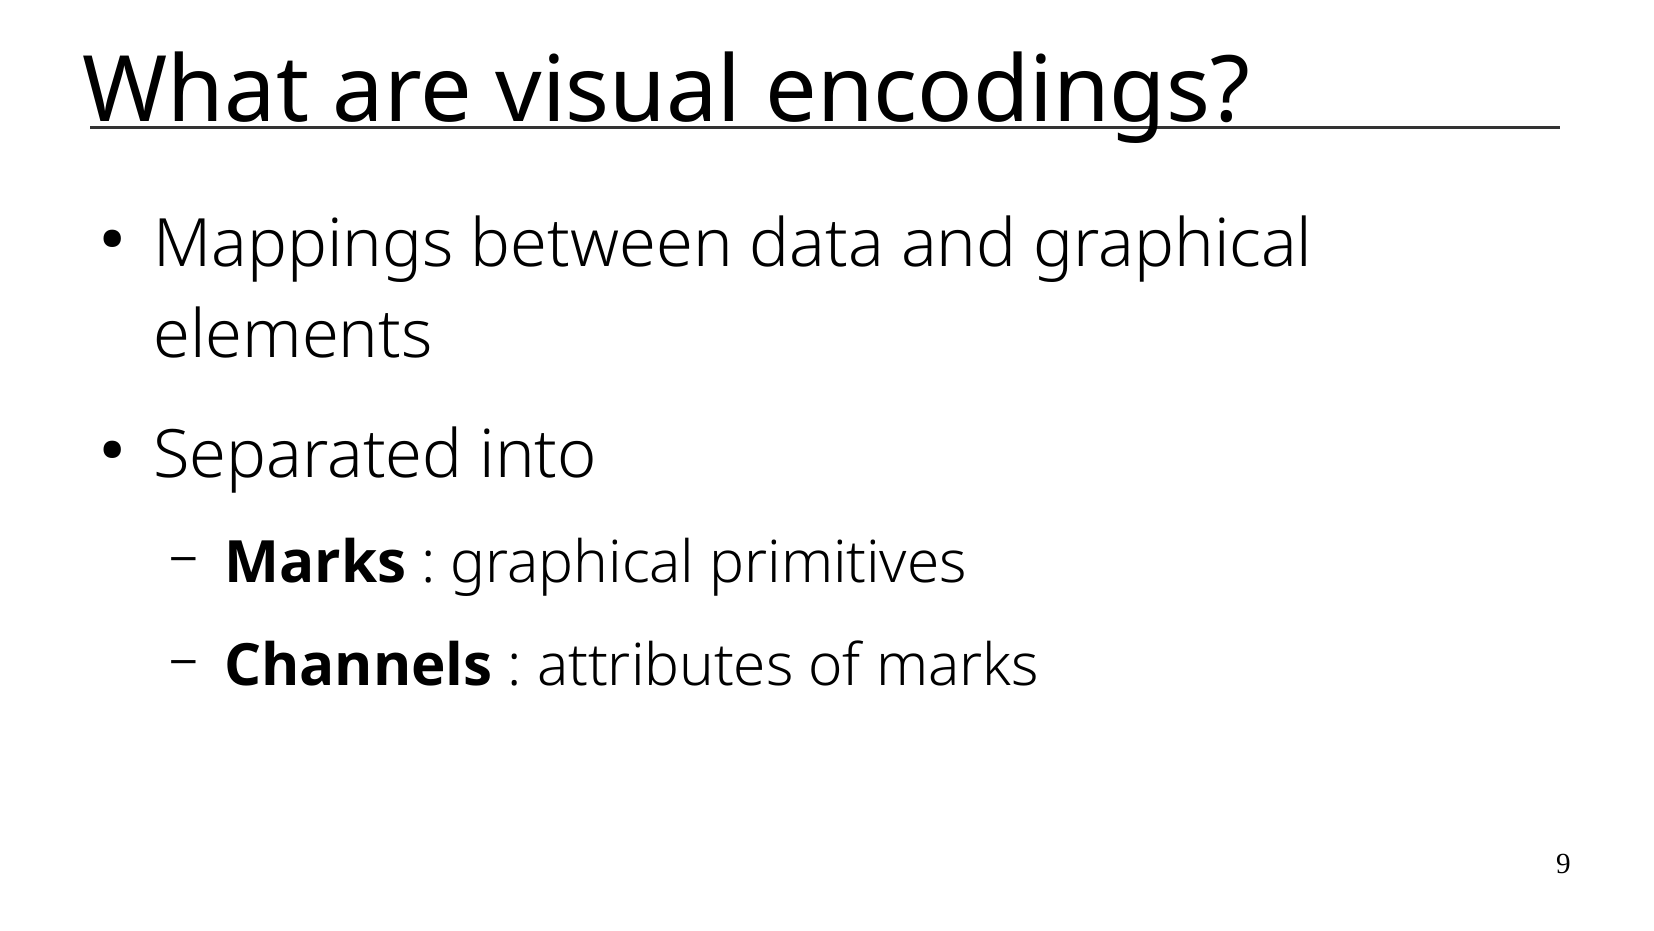

# What are visual encodings?
Mappings between data and graphical elements
Separated into
Marks : graphical primitives
Channels : attributes of marks
9